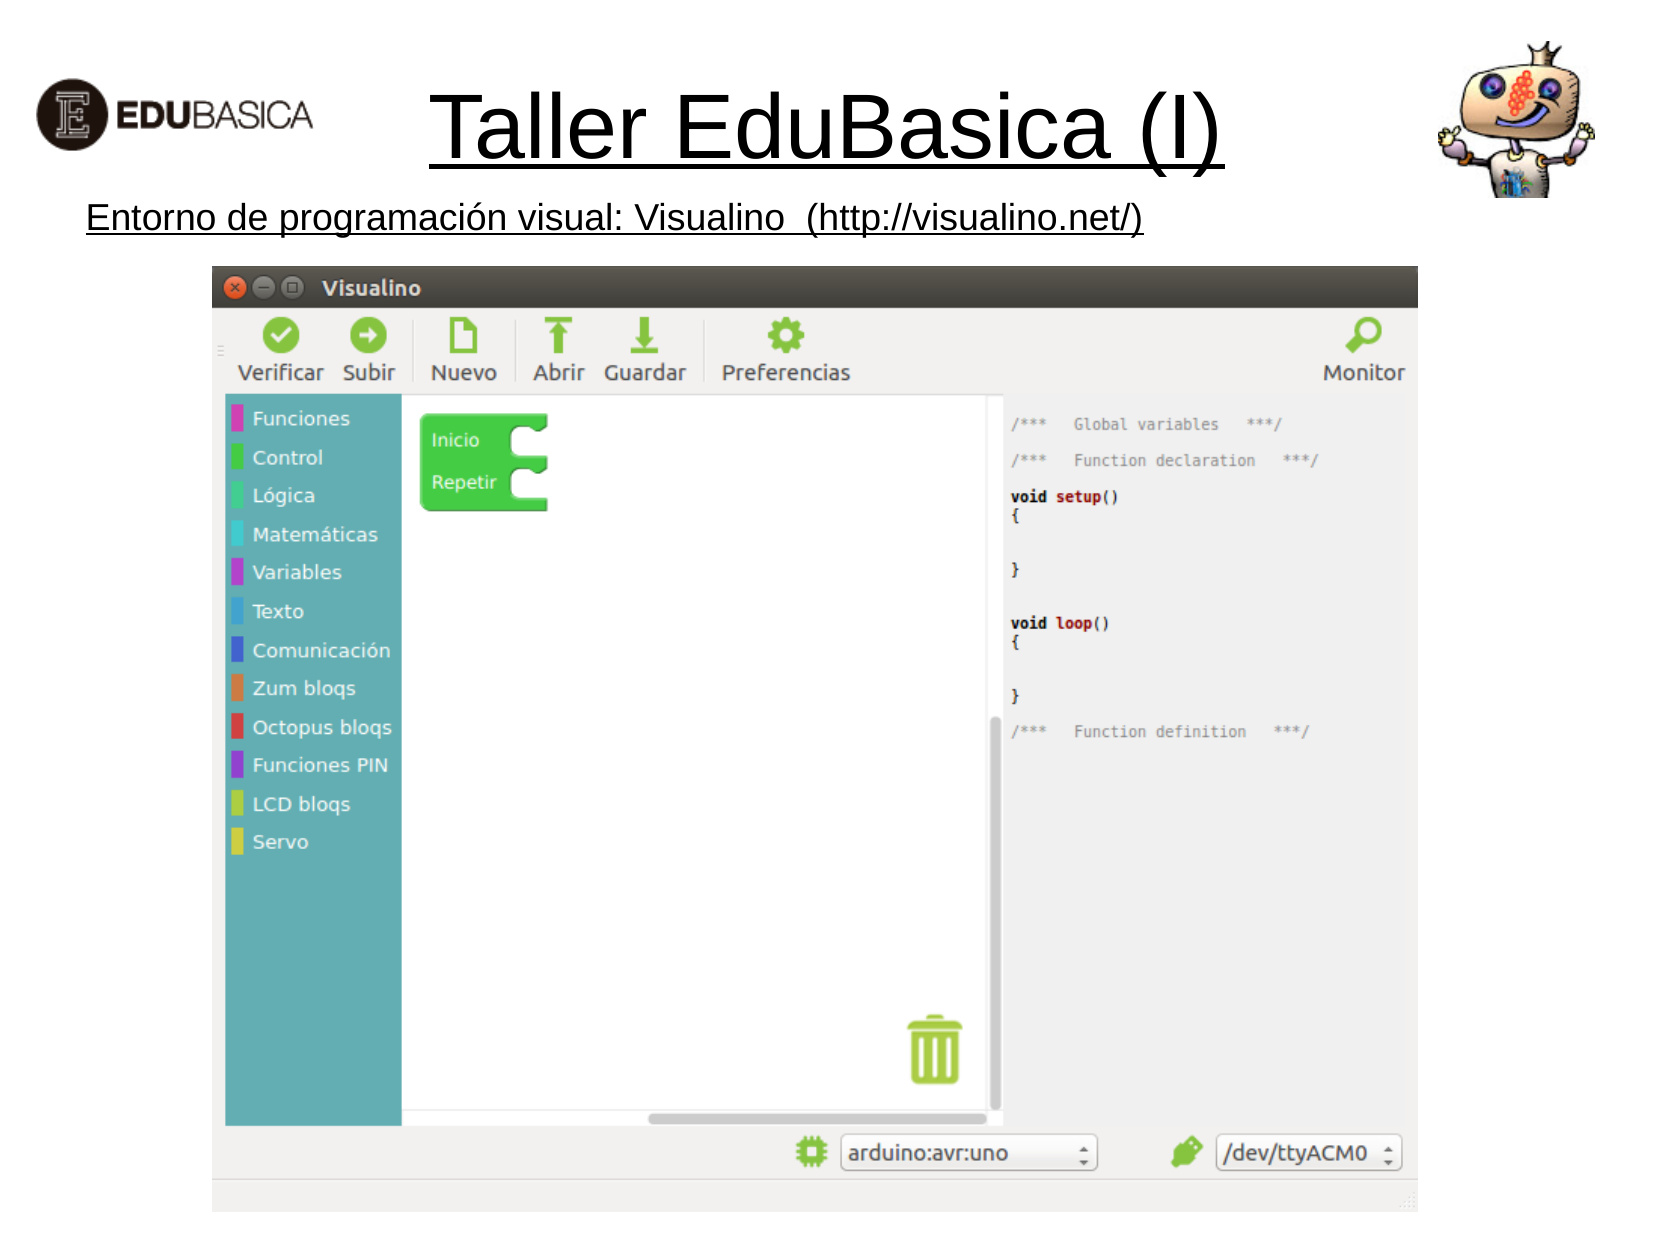

# Taller EduBasica (I)
Entorno de programación visual: Visualino (http://visualino.net/)